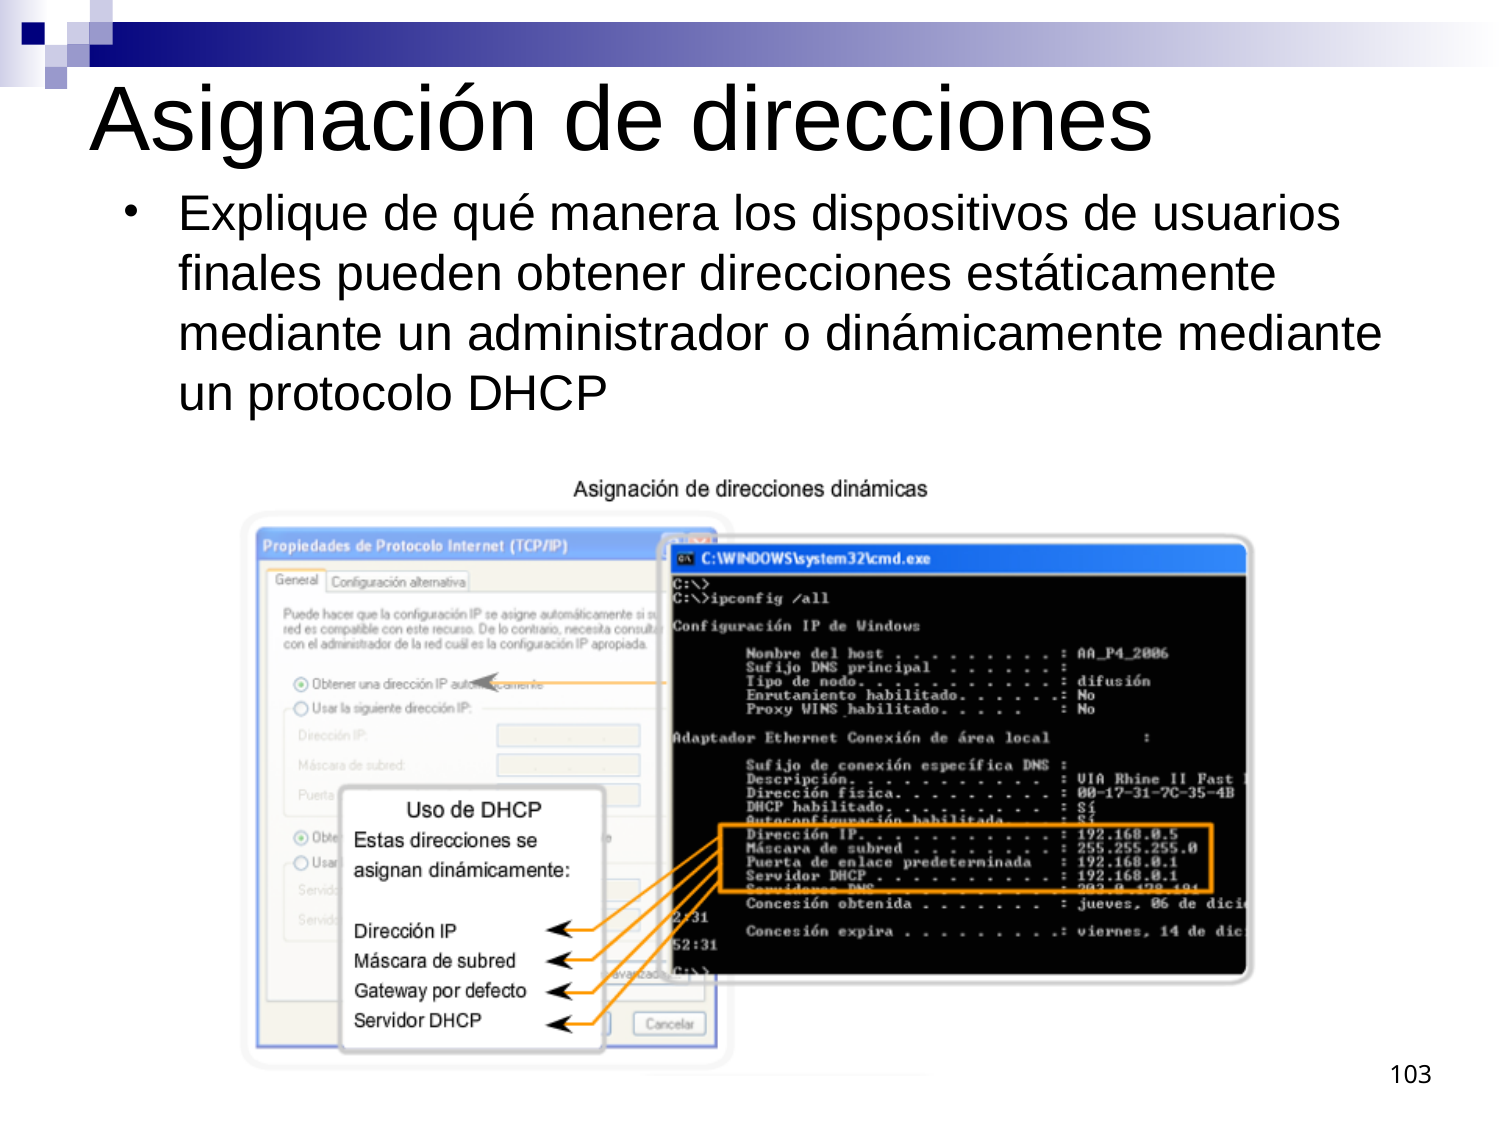

Asignación de direcciones
Explique de qué manera los dispositivos de usuarios finales pueden obtener direcciones estáticamente mediante un administrador o dinámicamente mediante un protocolo DHCP